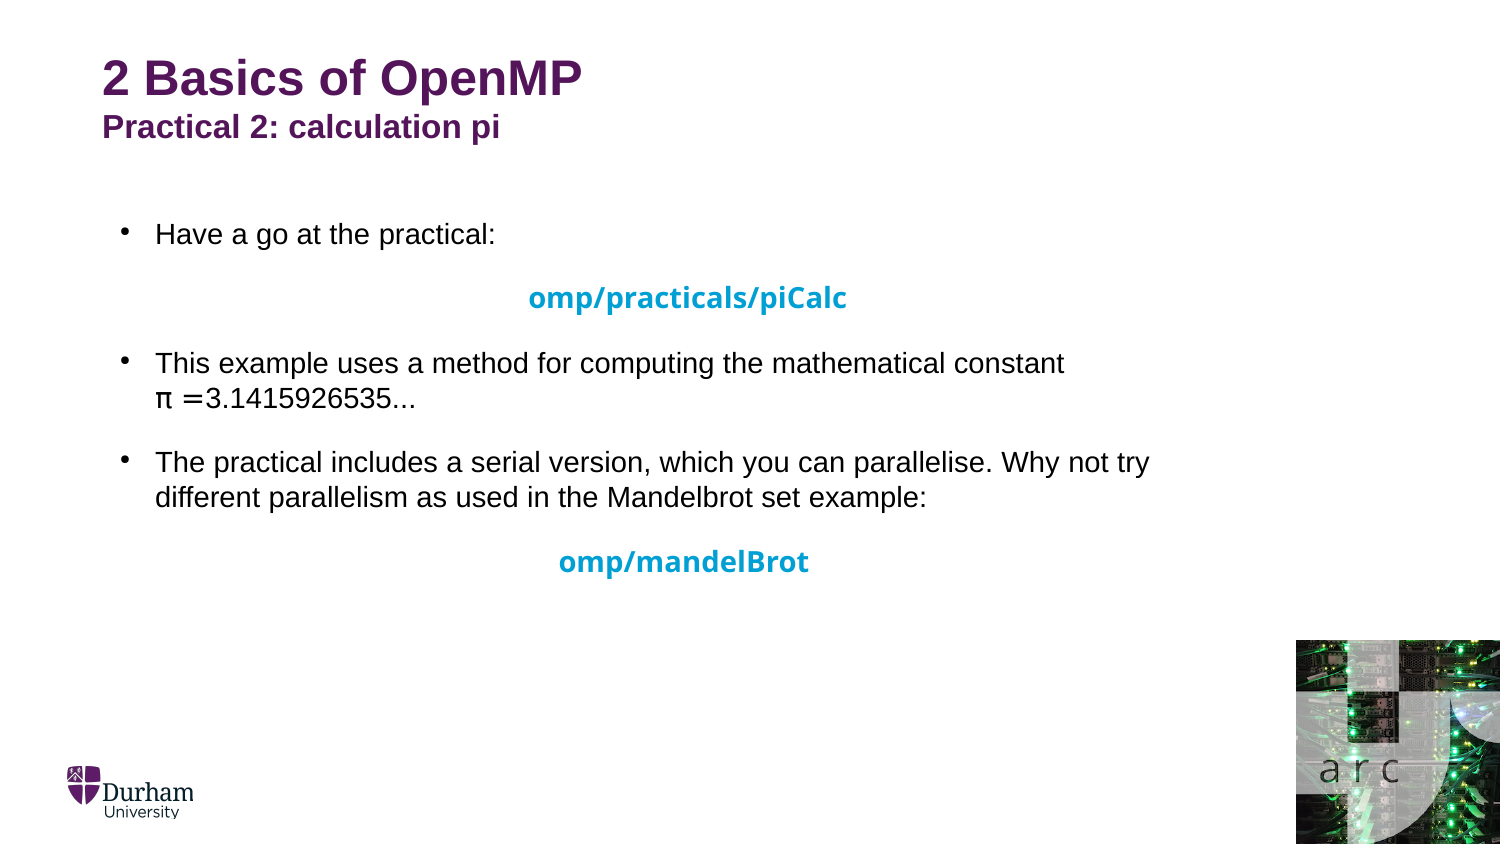

# 2 Basics of OpenMP Practical 2: calculation pi
Have a go at the practical:
 omp/practicals/piCalc
This example uses a method for computing the mathematical constant π =3.1415926535...
The practical includes a serial version, which you can parallelise. Why not try different parallelism as used in the Mandelbrot set example:
omp/mandelBrot